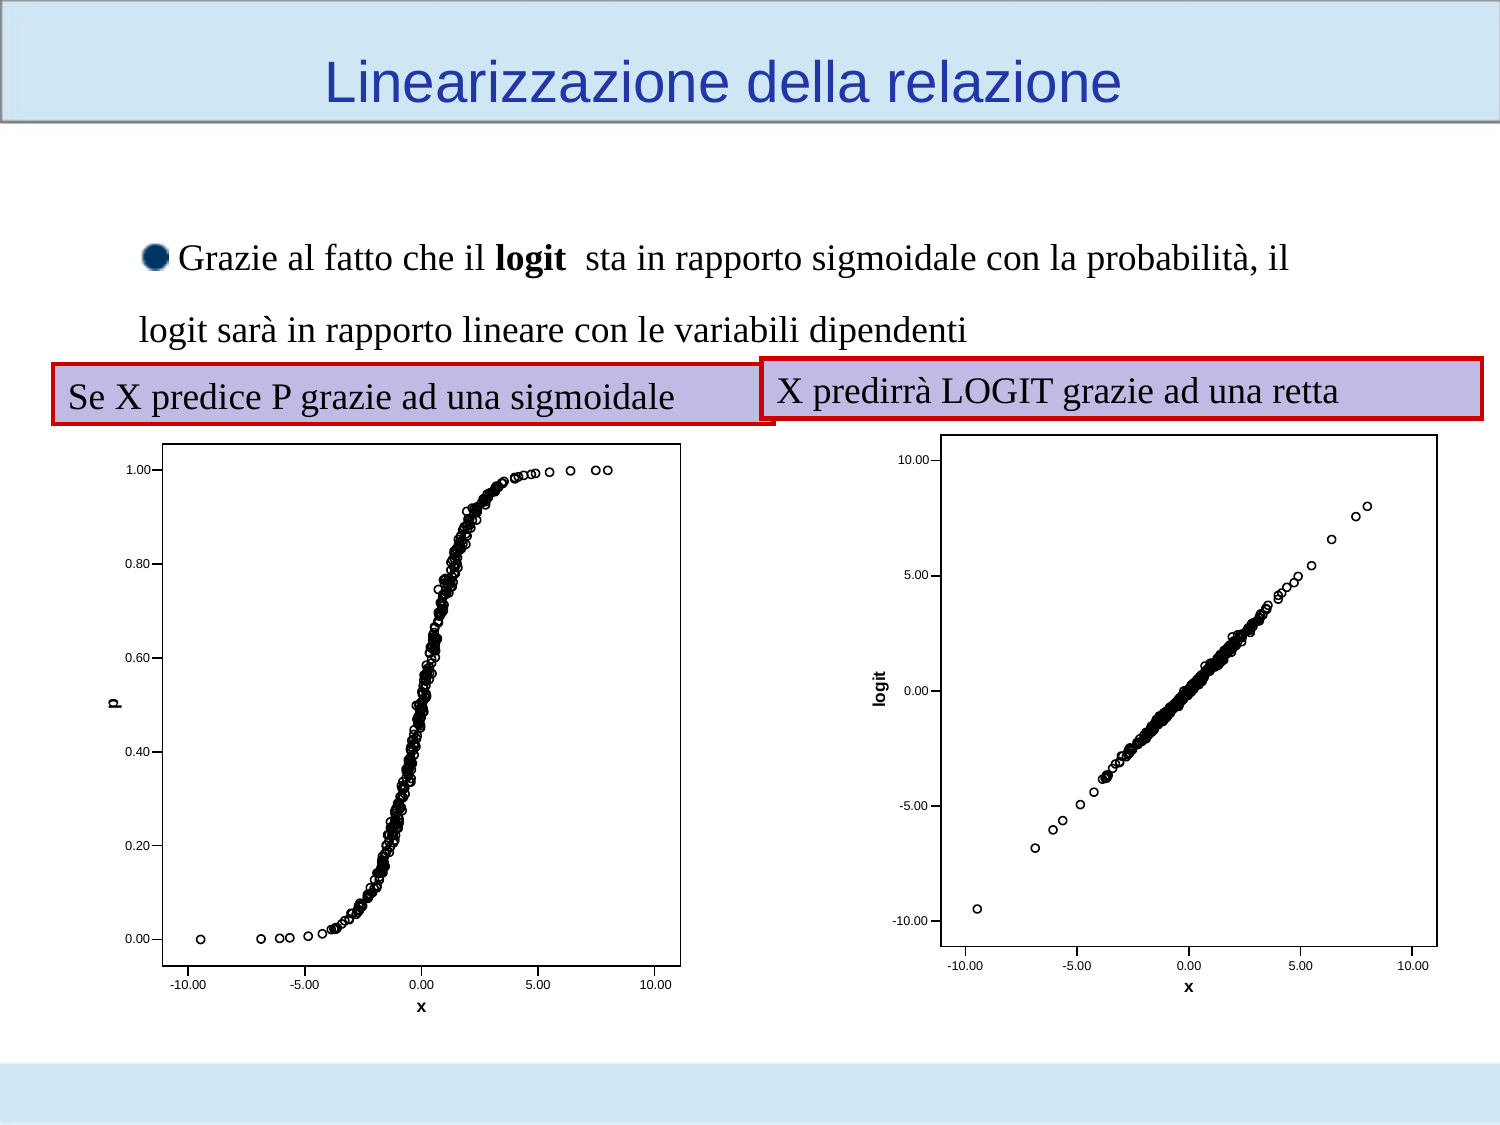

# Linearizzazione della relazione
 Grazie al fatto che il logit sta in rapporto sigmoidale con la probabilità, il logit sarà in rapporto lineare con le variabili dipendenti
X predirrà LOGIT grazie ad una retta
Se X predice P grazie ad una sigmoidale